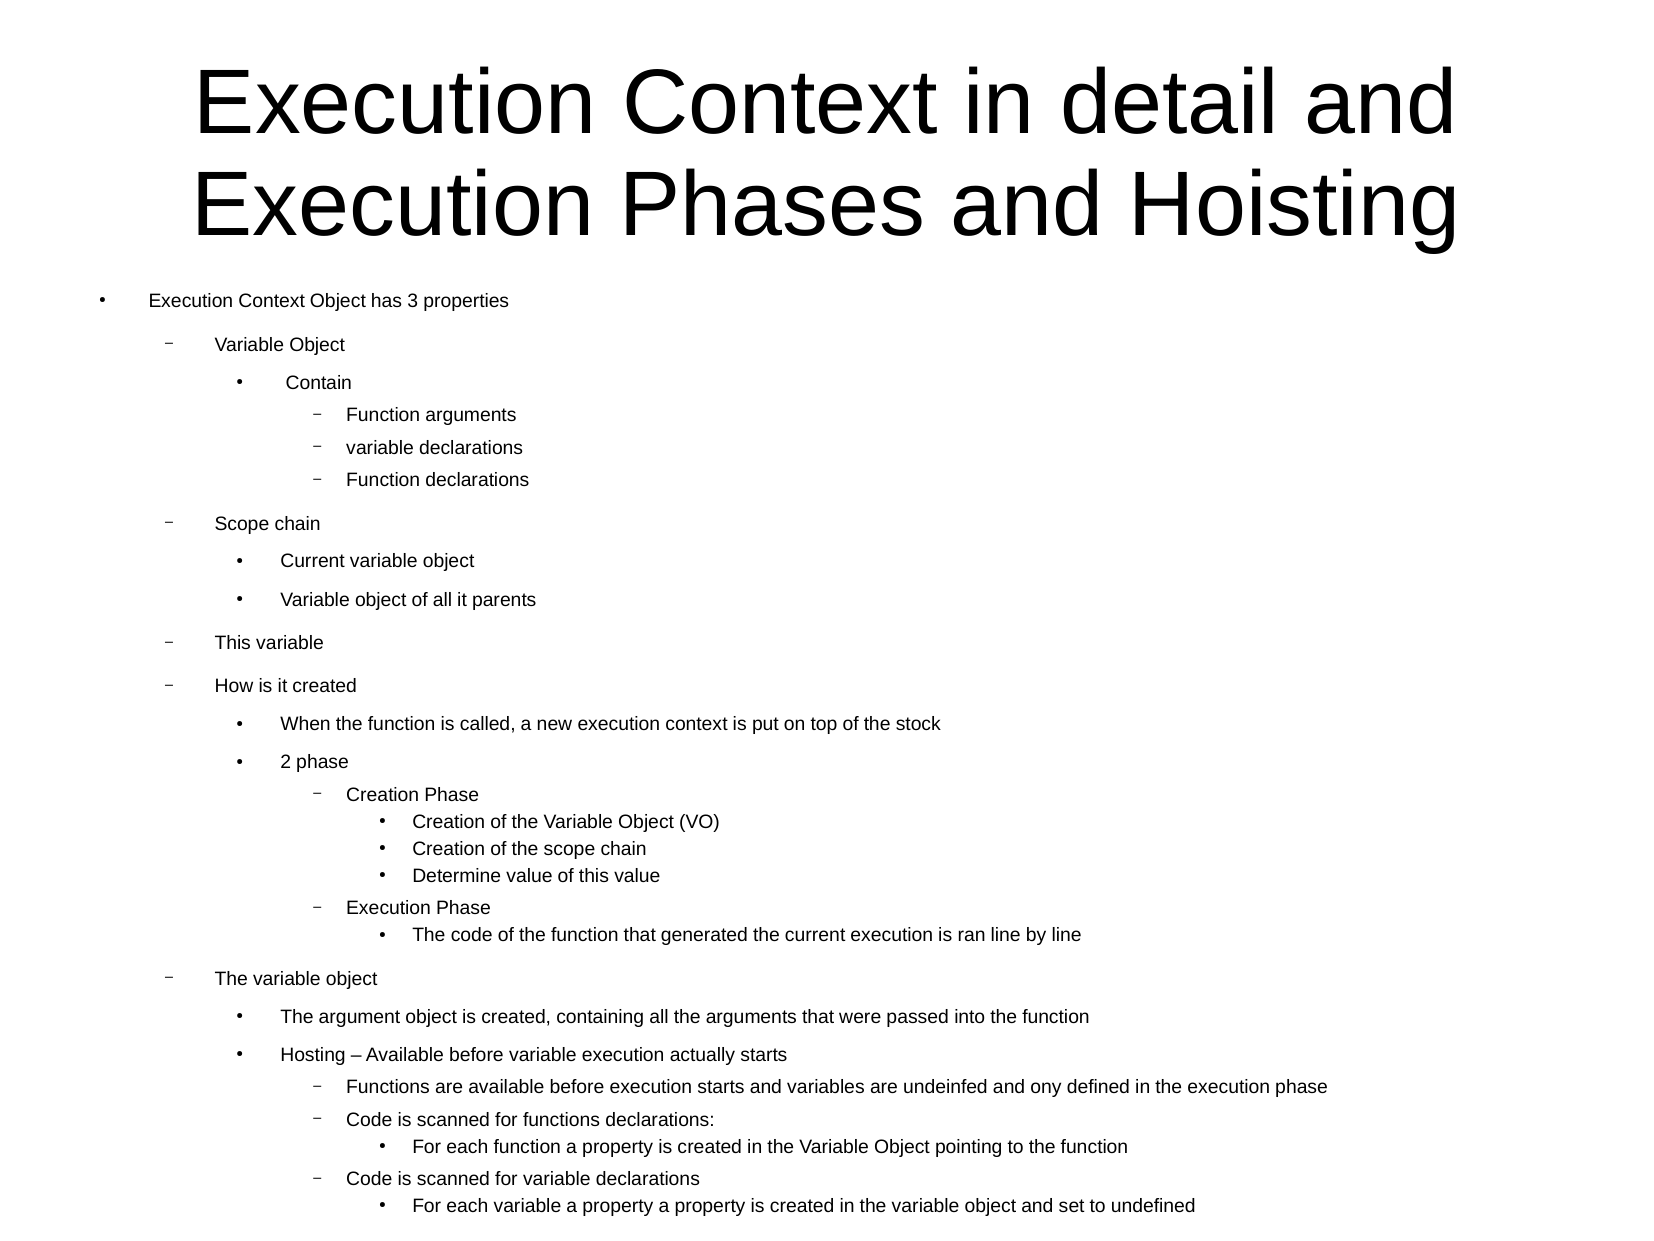

# Execution Context in detail and Execution Phases and Hoisting
Execution Context Object has 3 properties
Variable Object
 Contain
Function arguments
variable declarations
Function declarations
Scope chain
Current variable object
Variable object of all it parents
This variable
How is it created
When the function is called, a new execution context is put on top of the stock
2 phase
Creation Phase
Creation of the Variable Object (VO)
Creation of the scope chain
Determine value of this value
Execution Phase
The code of the function that generated the current execution is ran line by line
The variable object
The argument object is created, containing all the arguments that were passed into the function
Hosting – Available before variable execution actually starts
Functions are available before execution starts and variables are undeinfed and ony defined in the execution phase
Code is scanned for functions declarations:
For each function a property is created in the Variable Object pointing to the function
Code is scanned for variable declarations
For each variable a property a property is created in the variable object and set to undefined